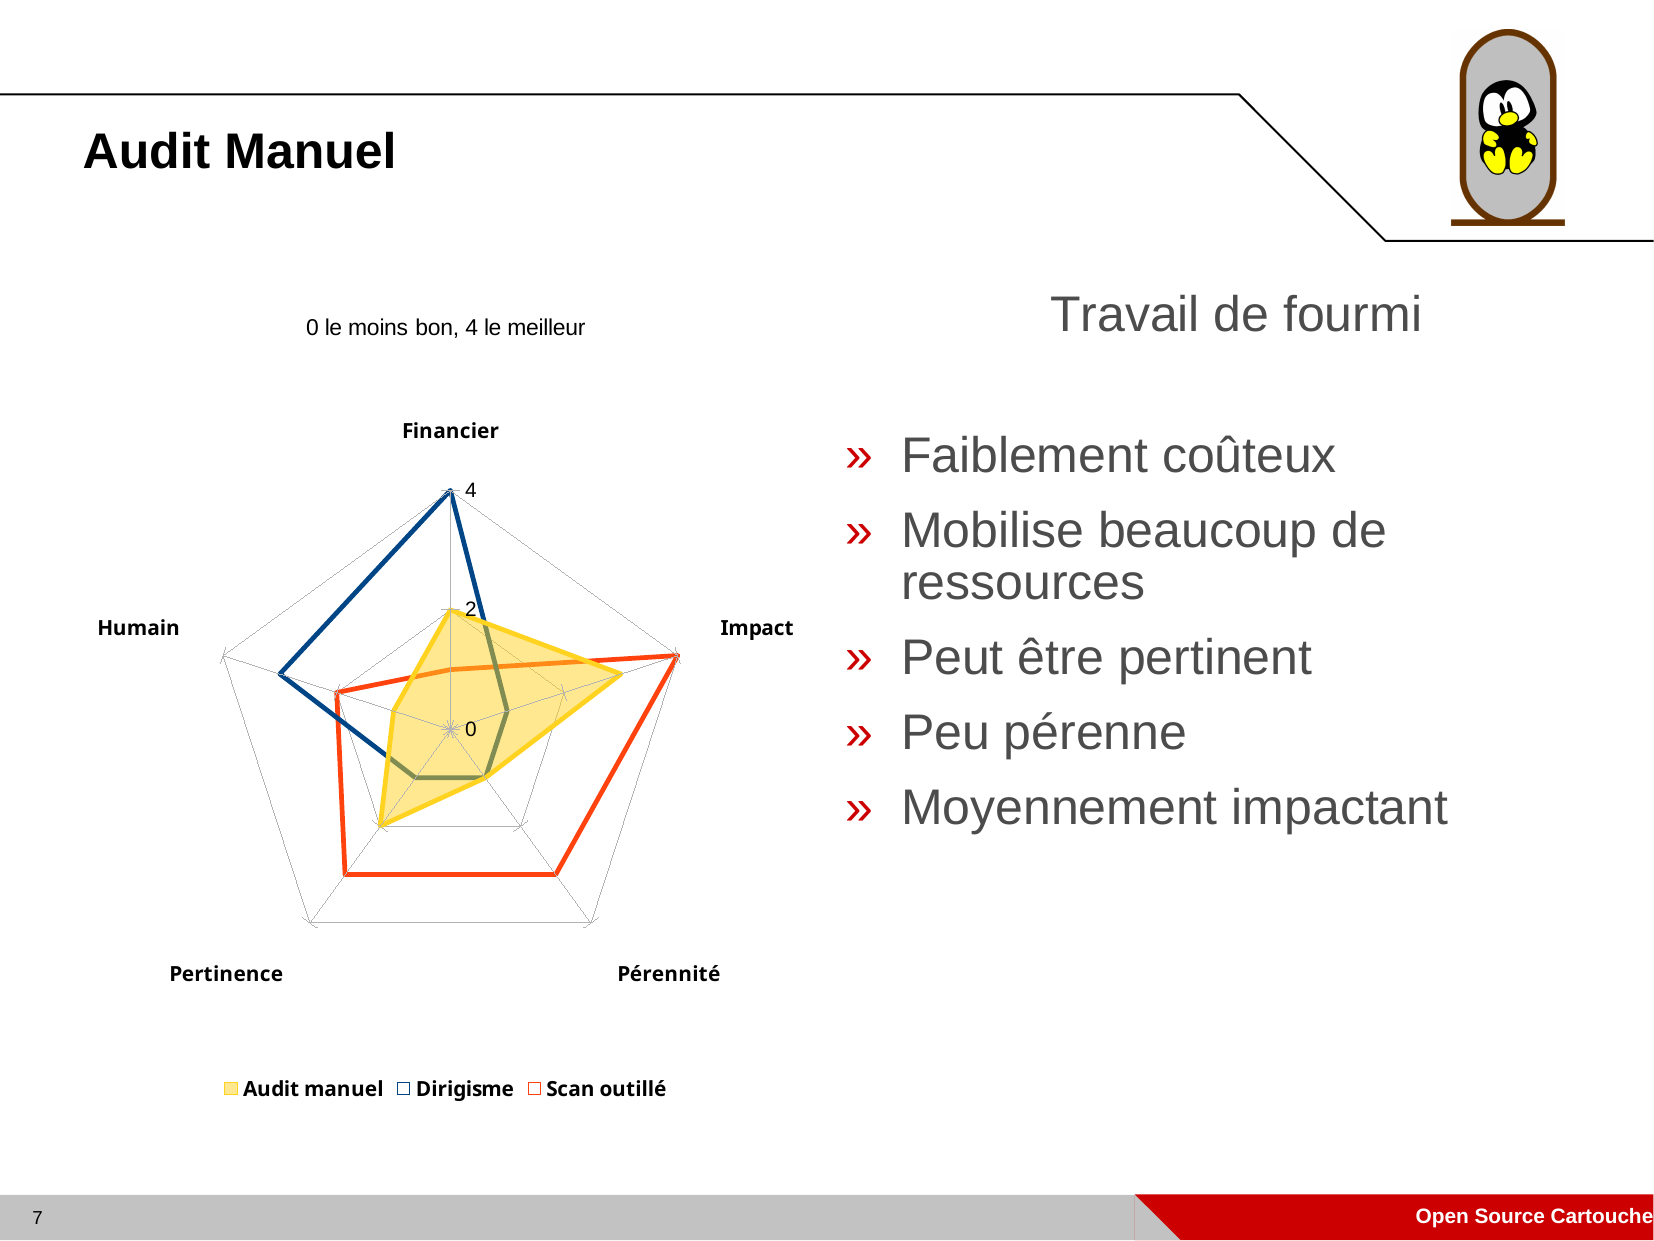

# Audit Manuel
### Chart: 0 le moins bon, 4 le meilleur
| Category | Audit manuel | Dirigisme | Scan outillé |
|---|---|---|---|
| Financier | 2.0 | 4.0 | 1.0 |
| Humain | 1.0 | 3.0 | 2.0 |
| Pertinence | 2.0 | 1.0 | 3.0 |
| Pérennité | 1.0 | 1.0 | 3.0 |
| Impact | 3.0 | 1.0 | 4.0 |Travail de fourmi
Faiblement coûteux
Mobilise beaucoup de ressources
Peut être pertinent
Peu pérenne
Moyennement impactant